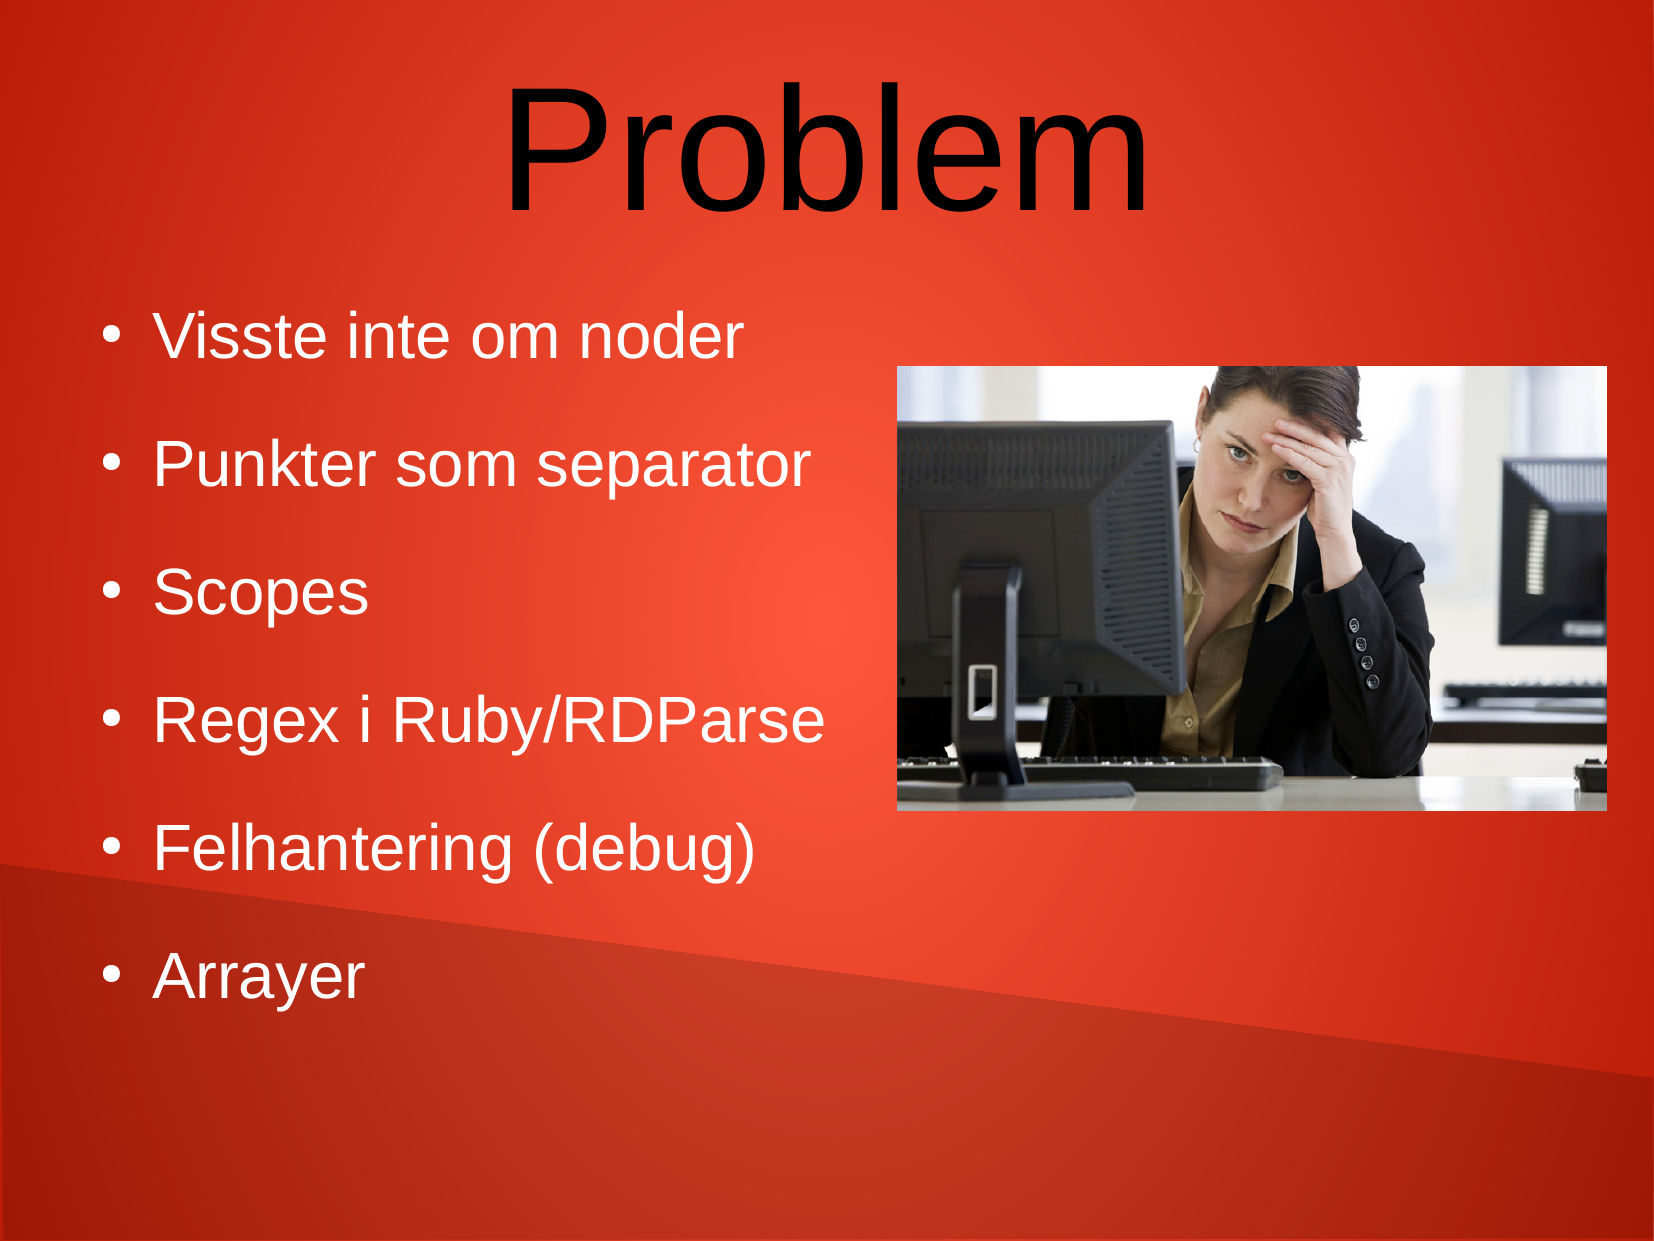

# Problem
Visste inte om noder
Punkter som separator
Scopes
Regex i Ruby/RDParse
Felhantering (debug)
Arrayer